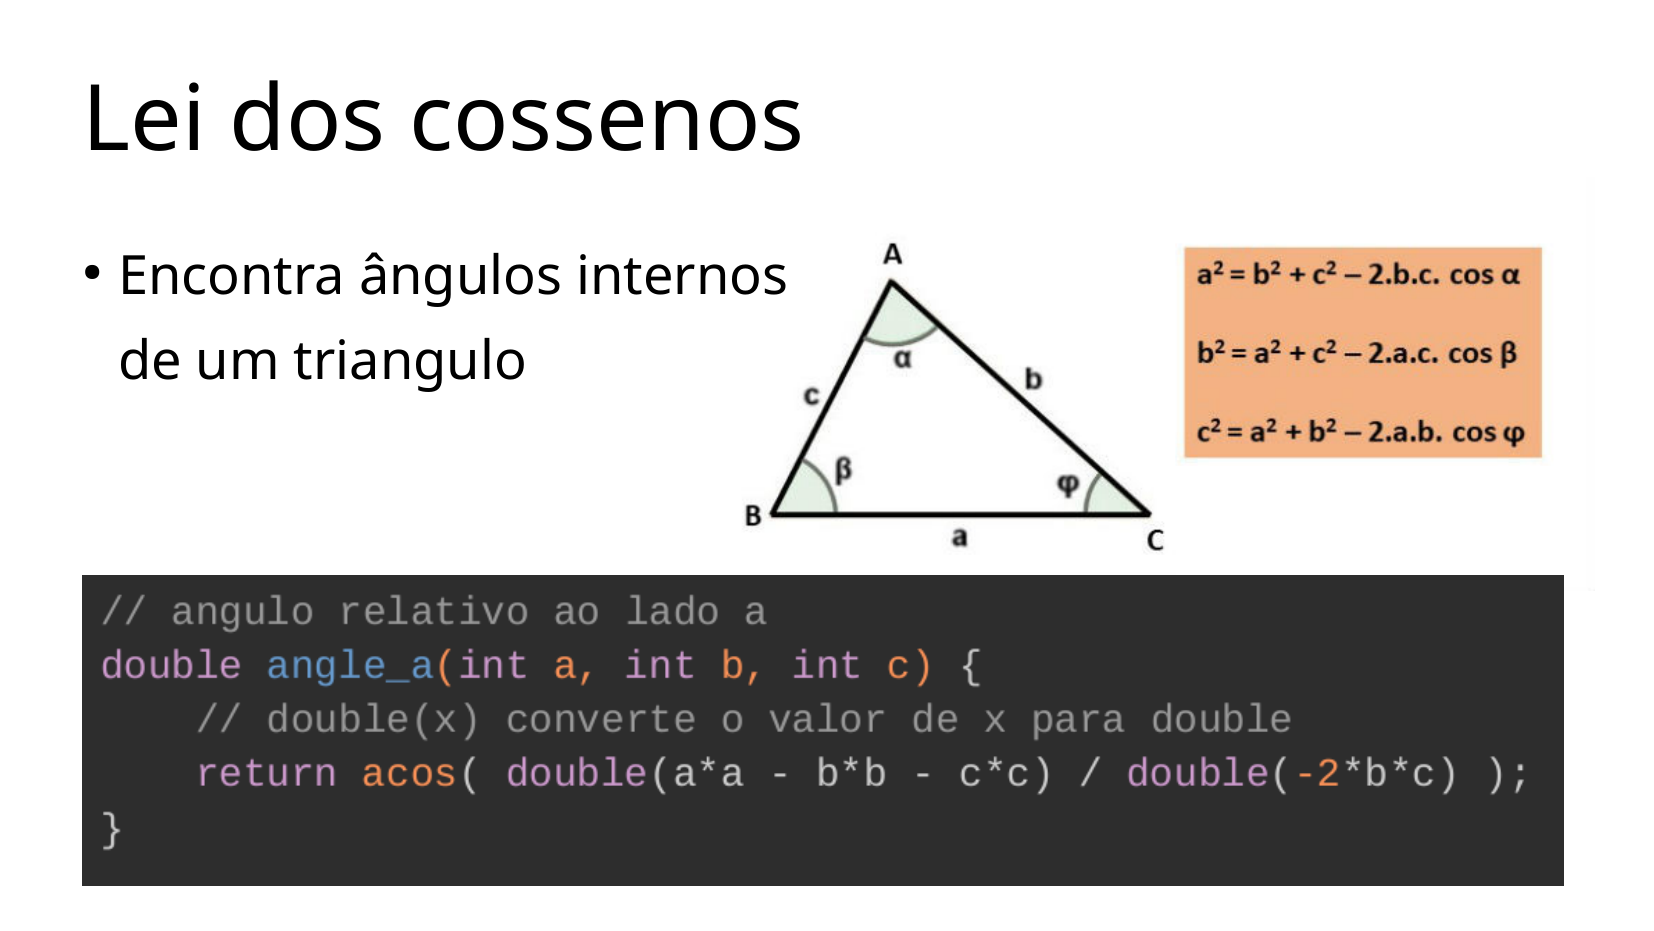

# Lei dos cossenos
Encontra ângulos internos de um triangulo